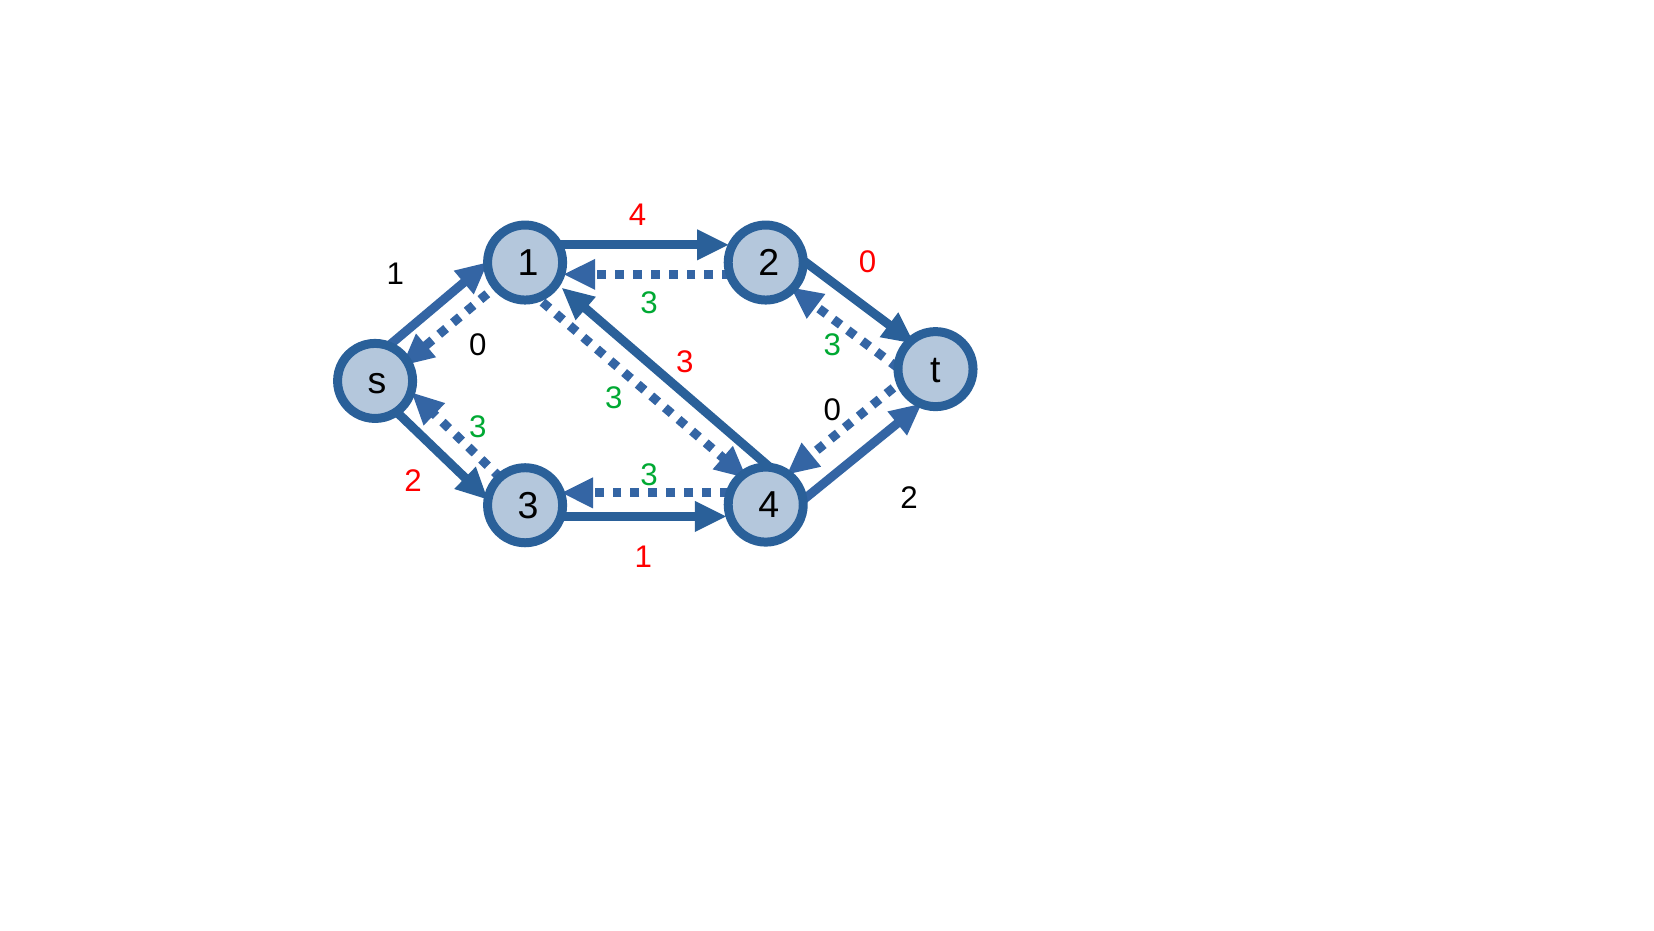

4
1
2
0
1
3
0
3
t
3
s
3
0
3
3
2
4
3
2
1